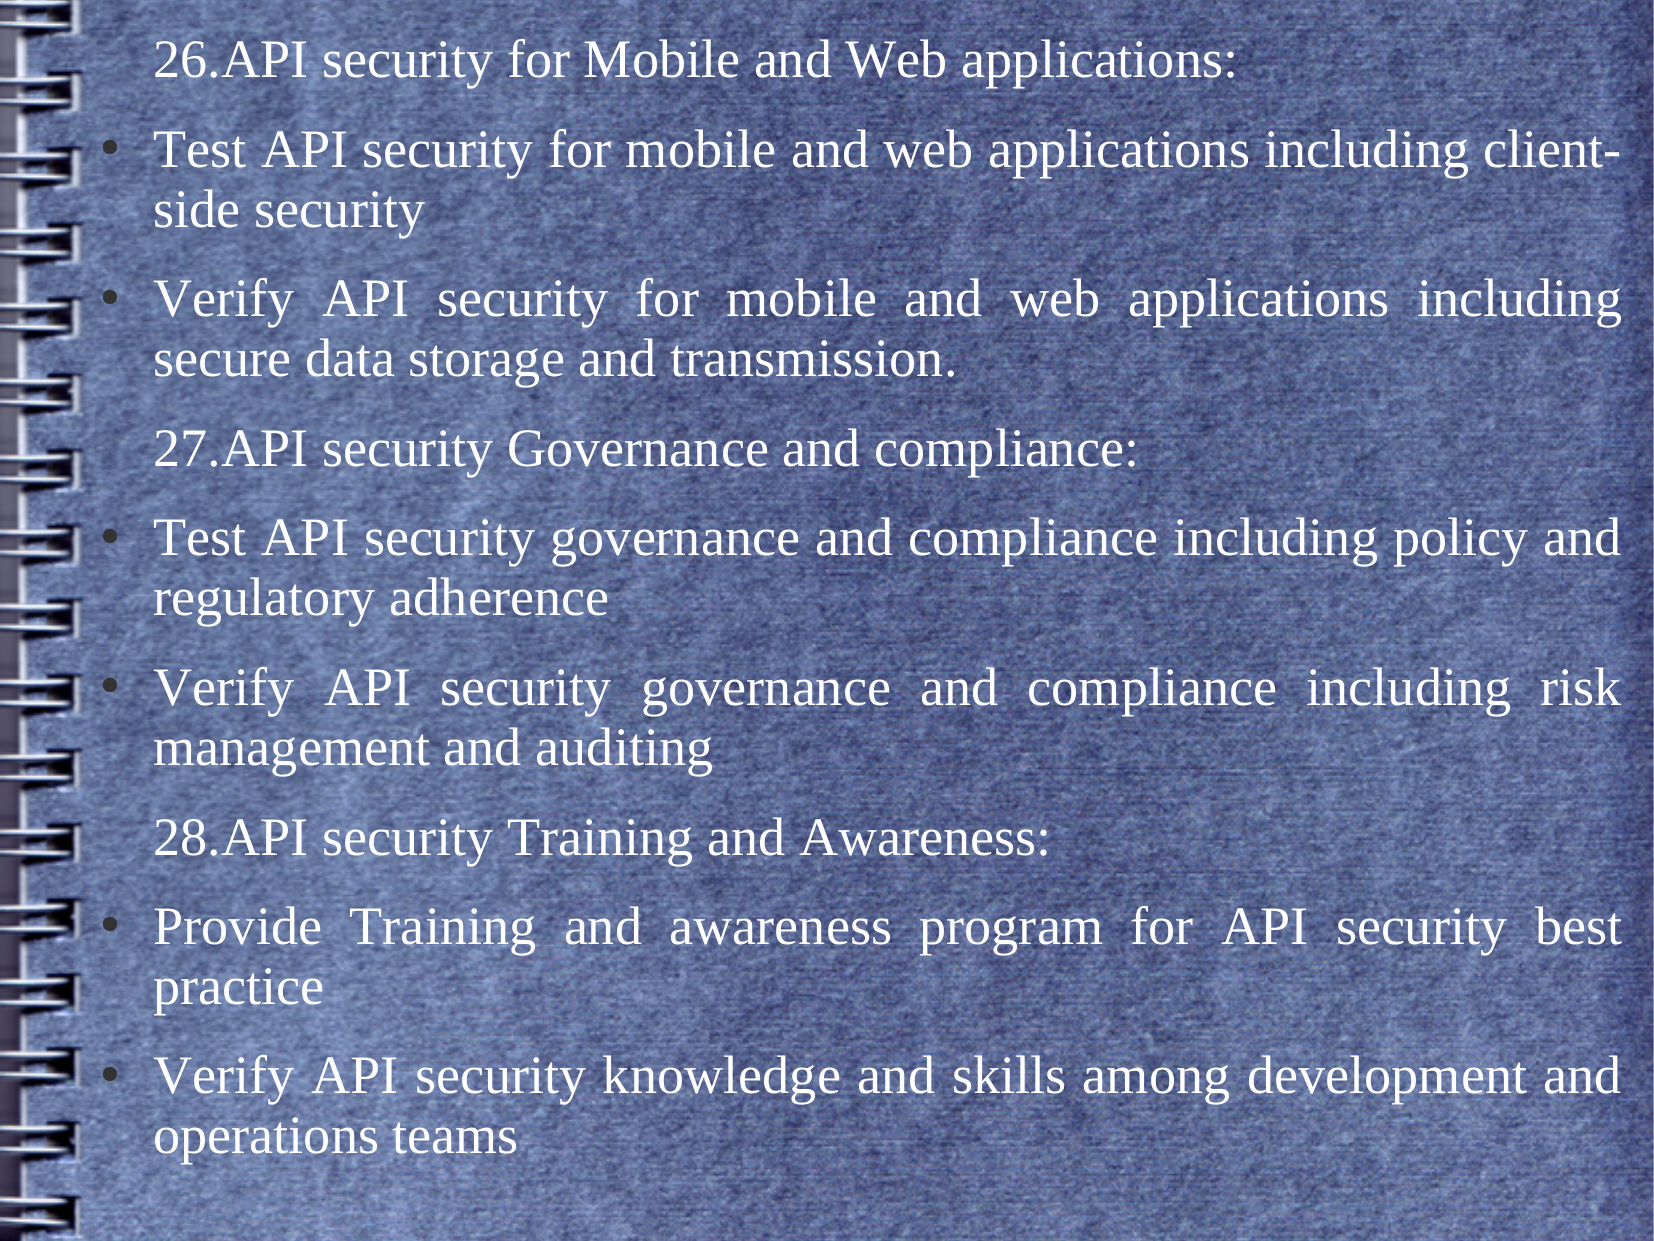

# 26.API security for Mobile and Web applications:
Test API security for mobile and web applications including client-side security
Verify API security for mobile and web applications including secure data storage and transmission.
27.API security Governance and compliance:
Test API security governance and compliance including policy and regulatory adherence
Verify API security governance and compliance including risk management and auditing
28.API security Training and Awareness:
Provide Training and awareness program for API security best practice
Verify API security knowledge and skills among development and operations teams